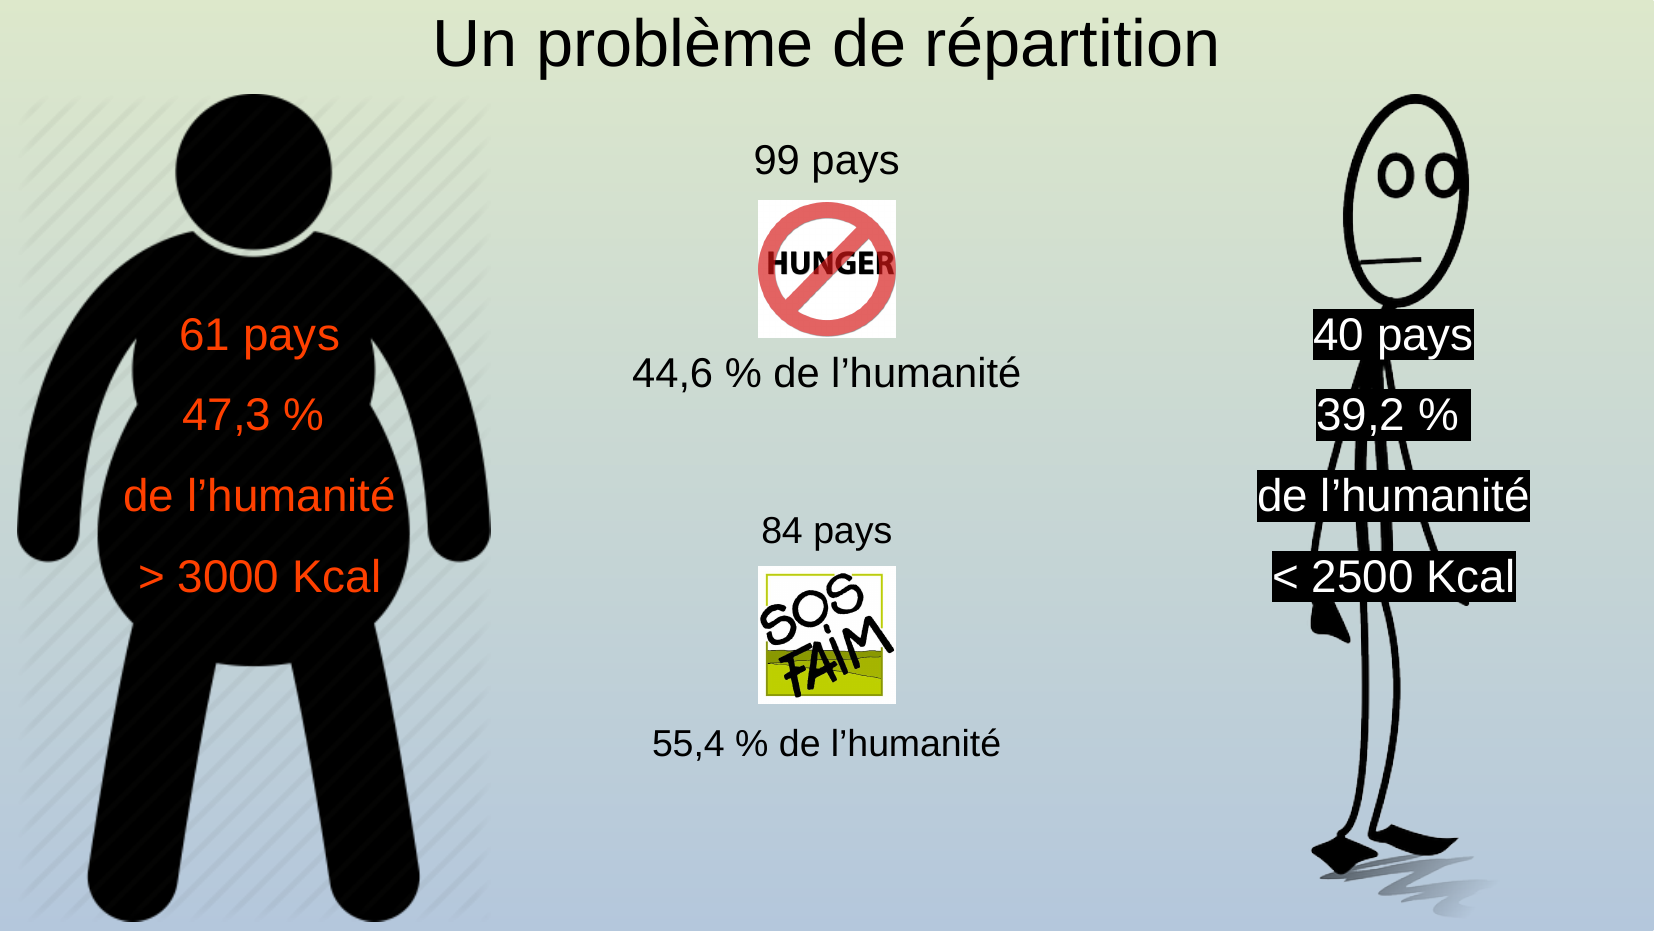

# Un problème de répartition
99 pays
61 pays
47,3 %
de l’humanité
> 3000 Kcal
40 pays
39,2 %
de l’humanité
< 2500 Kcal
44,6 % de l’humanité
84 pays
55,4 % de l’humanité